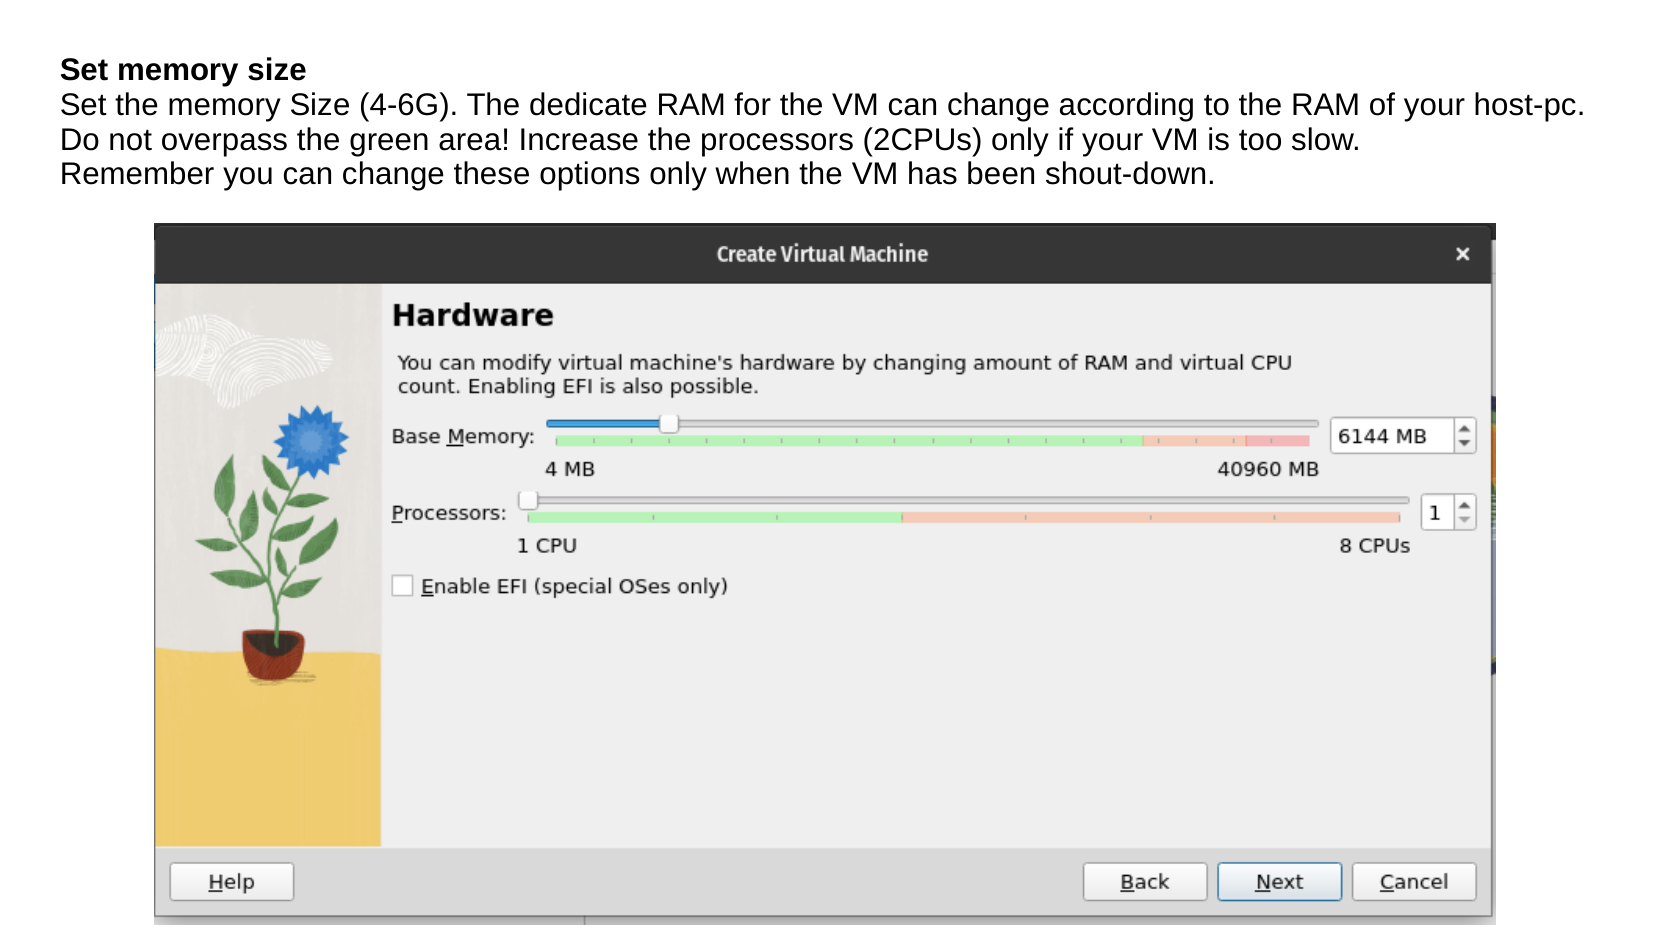

Set memory size
Set the memory Size (4-6G). The dedicate RAM for the VM can change according to the RAM of your host-pc. Do not overpass the green area! Increase the processors (2CPUs) only if your VM is too slow.
Remember you can change these options only when the VM has been shout-down.